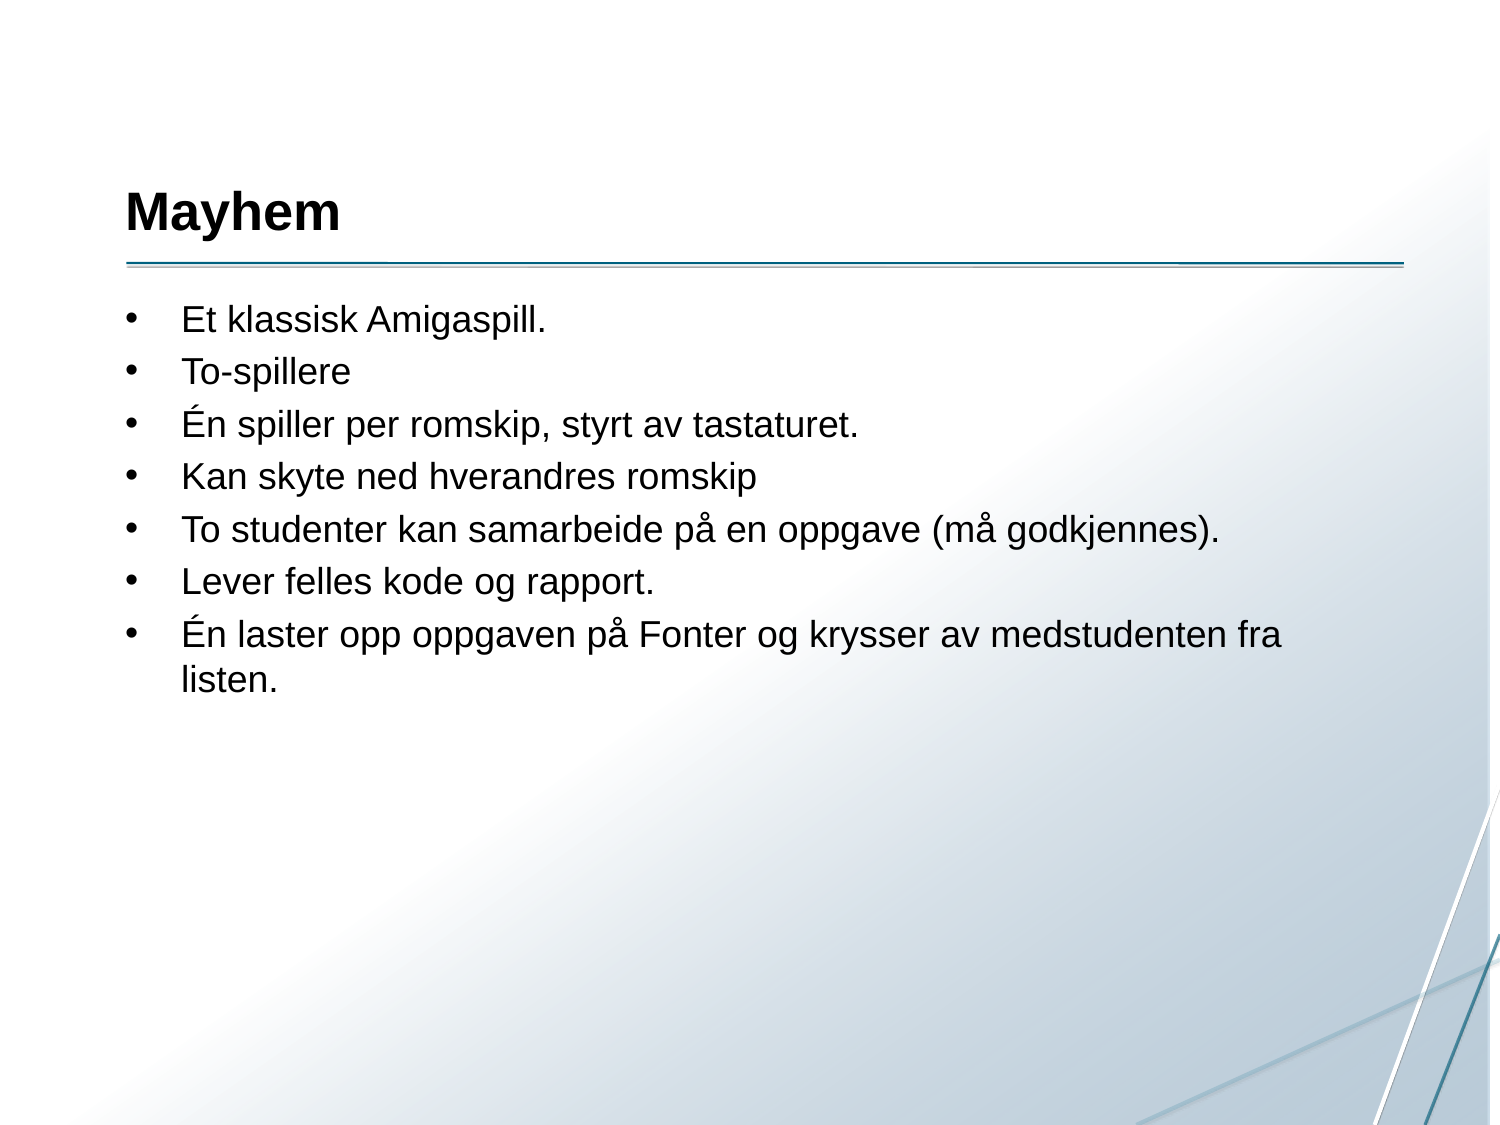

# Mayhem
Et klassisk Amigaspill.
To-spillere
Én spiller per romskip, styrt av tastaturet.
Kan skyte ned hverandres romskip
To studenter kan samarbeide på en oppgave (må godkjennes).
Lever felles kode og rapport.
Én laster opp oppgaven på Fonter og krysser av medstudenten fra listen.